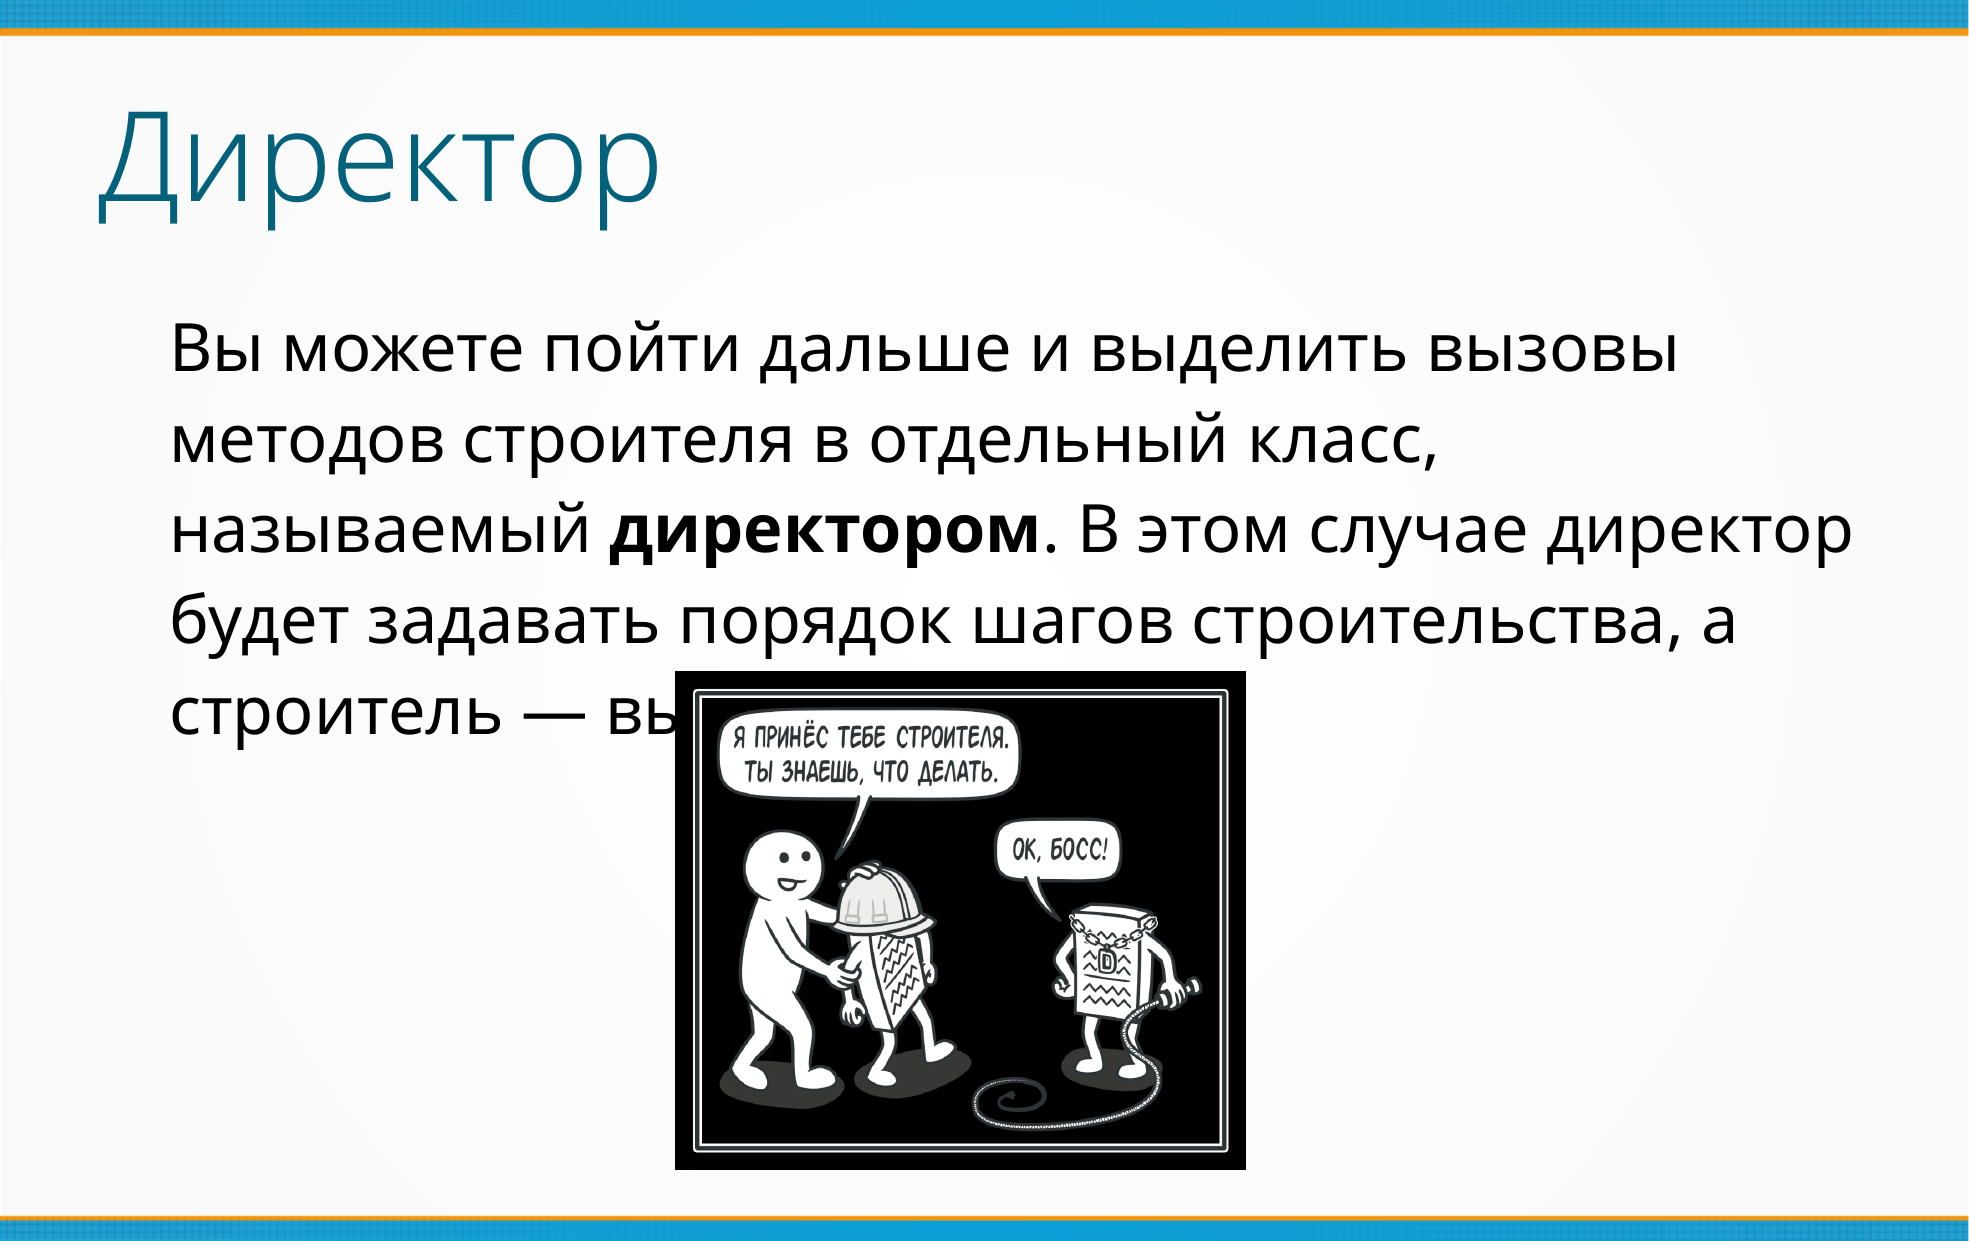

# Директор
Вы можете пойти дальше и выделить вызовы методов строителя в отдельный класс, называемый директором. В этом случае директор будет задавать порядок шагов строительства, а строитель — выполнять их.